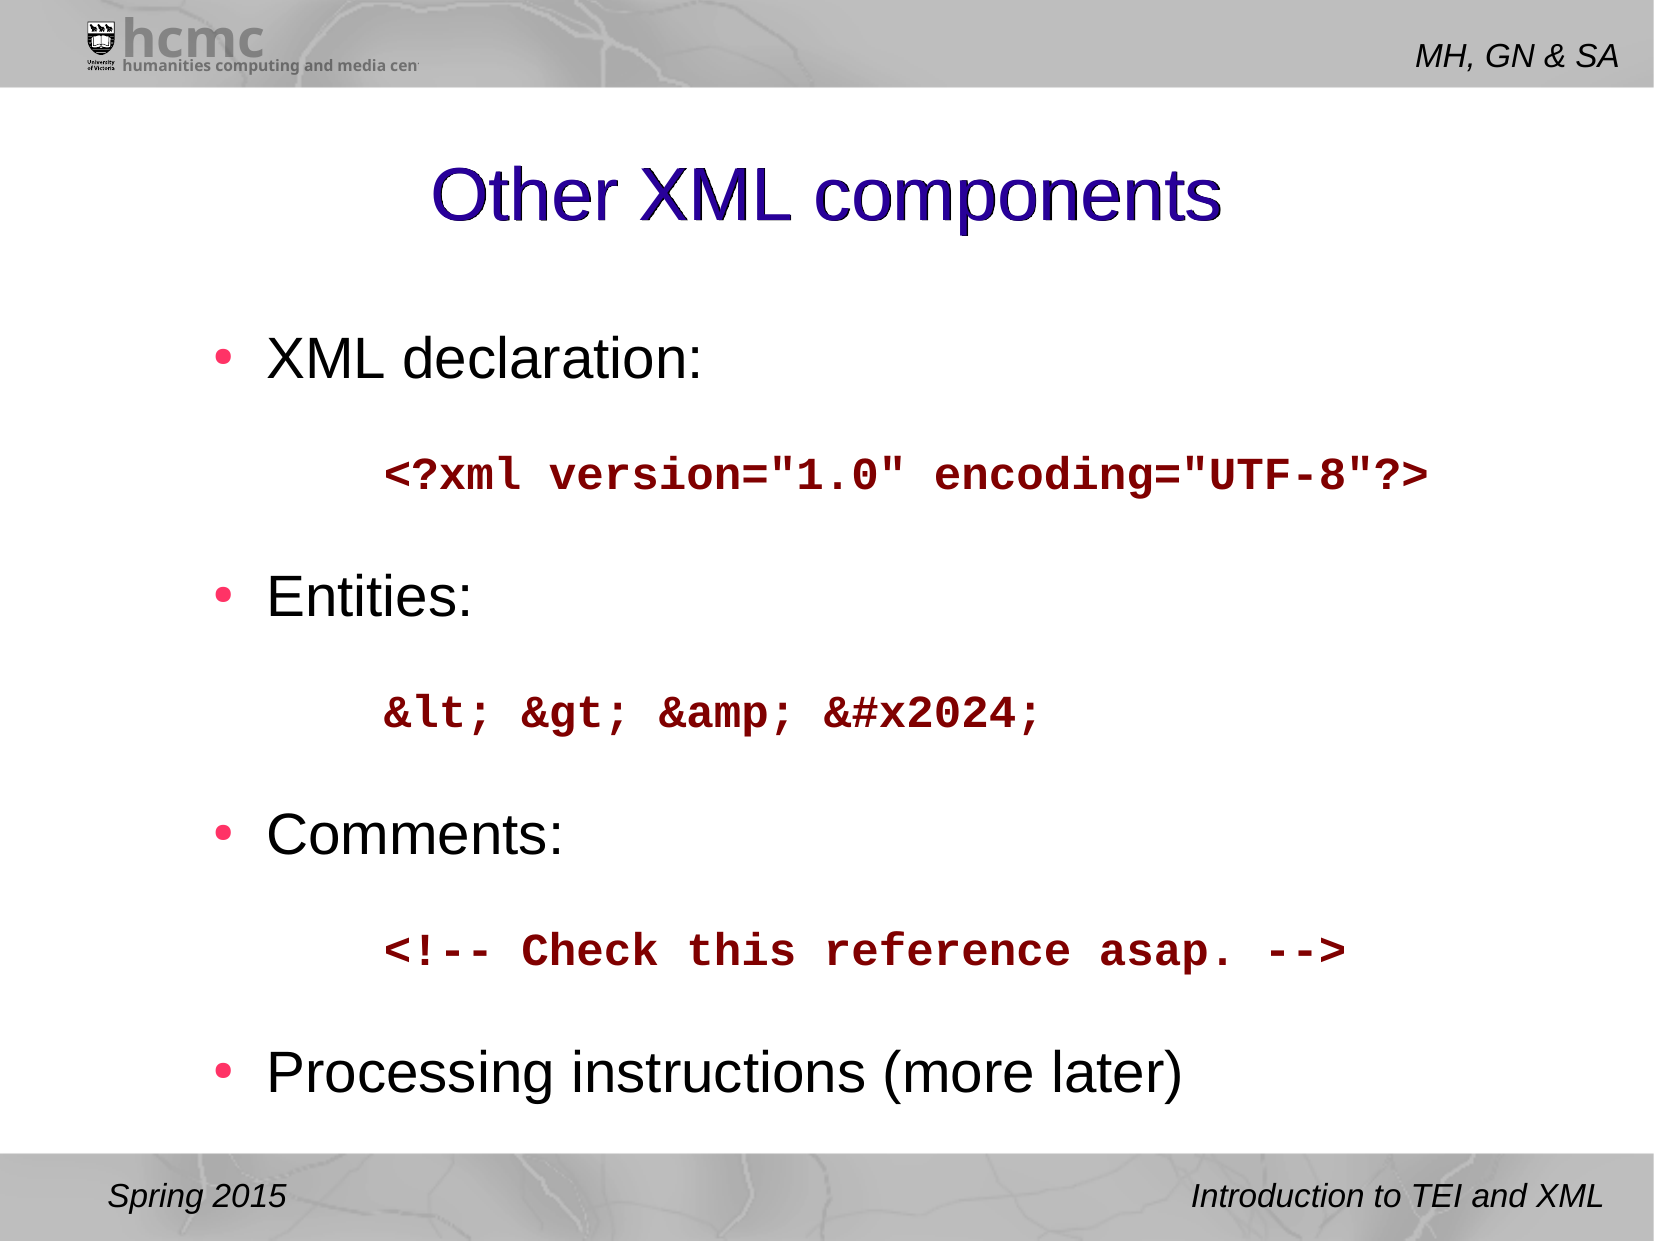

# Other XML components
XML declaration:
<?xml version="1.0" encoding="UTF-8"?>
Entities:
&lt; &gt; &amp; &#x2024;
Comments:
<!-- Check this reference asap. -->
Processing instructions (more later)